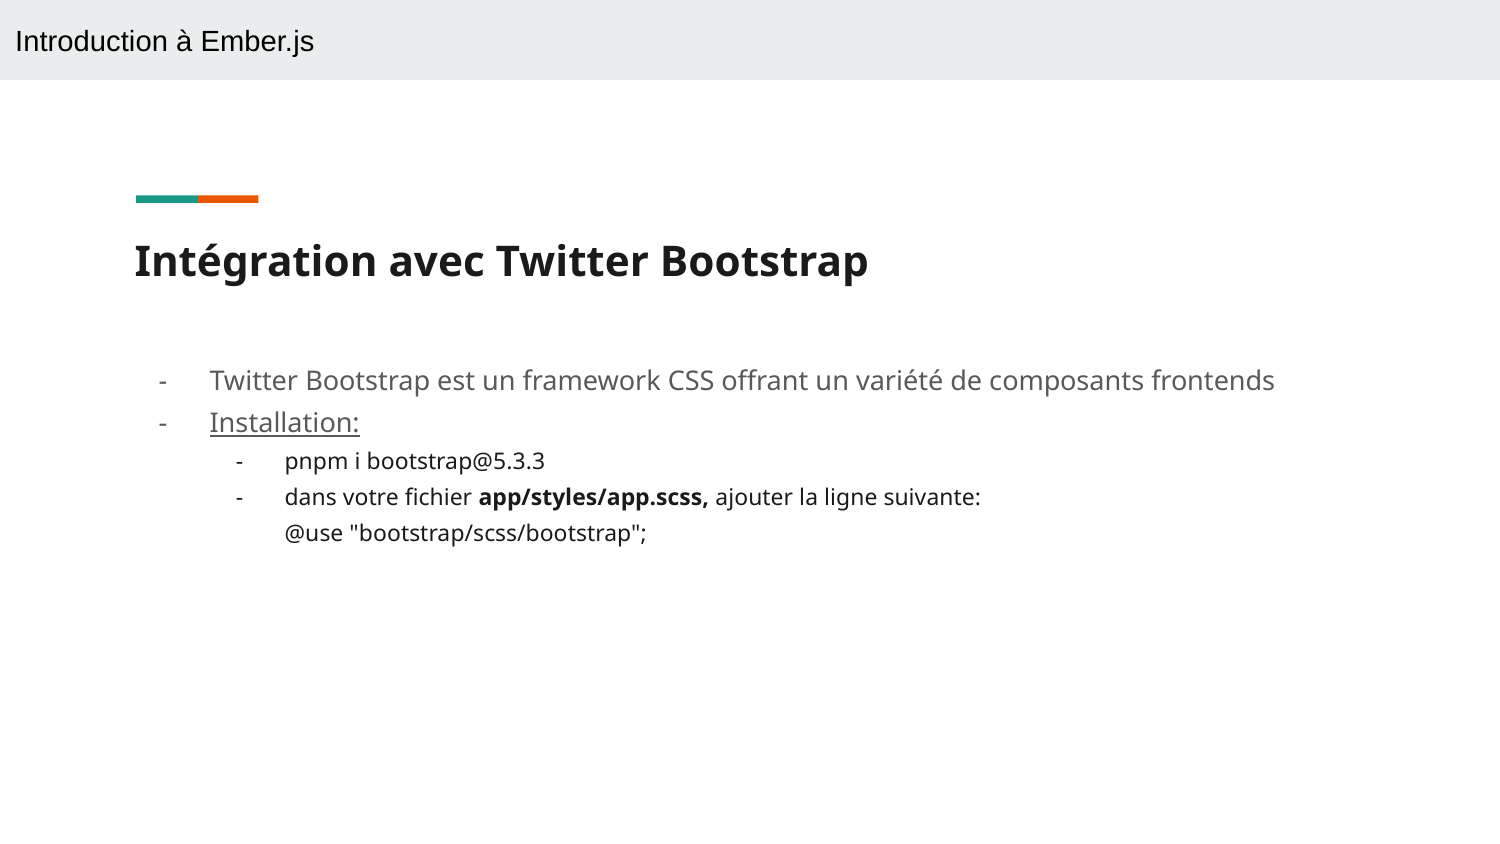

# Intégration avec Twitter Bootstrap
Twitter Bootstrap est un framework CSS offrant un variété de composants frontends
Installation:
pnpm i bootstrap@5.3.3
dans votre fichier app/styles/app.scss, ajouter la ligne suivante:
@use "bootstrap/scss/bootstrap";